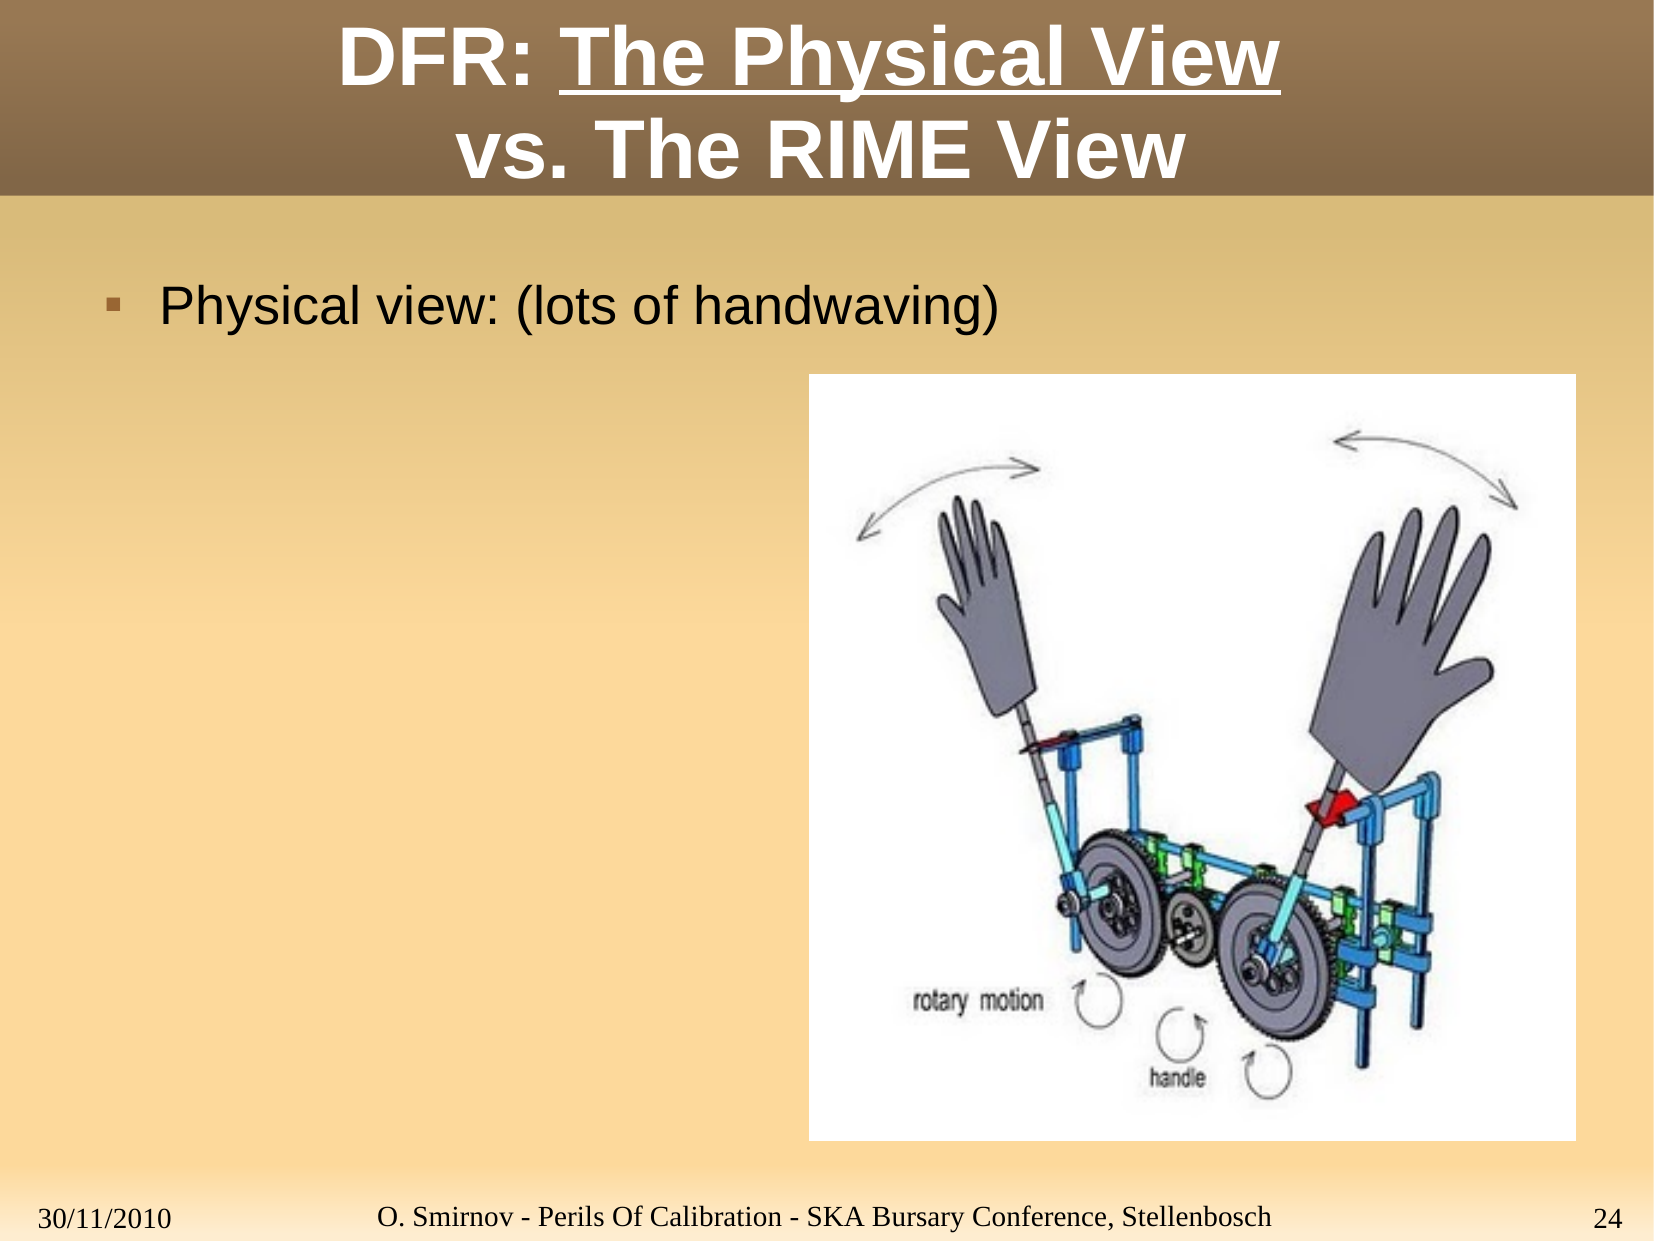

# DFR: The Physical View vs. The RIME View
Physical view: (lots of handwaving)
O. Smirnov - Perils Of Calibration - SKA Bursary Conference, Stellenbosch
30/11/2010
24